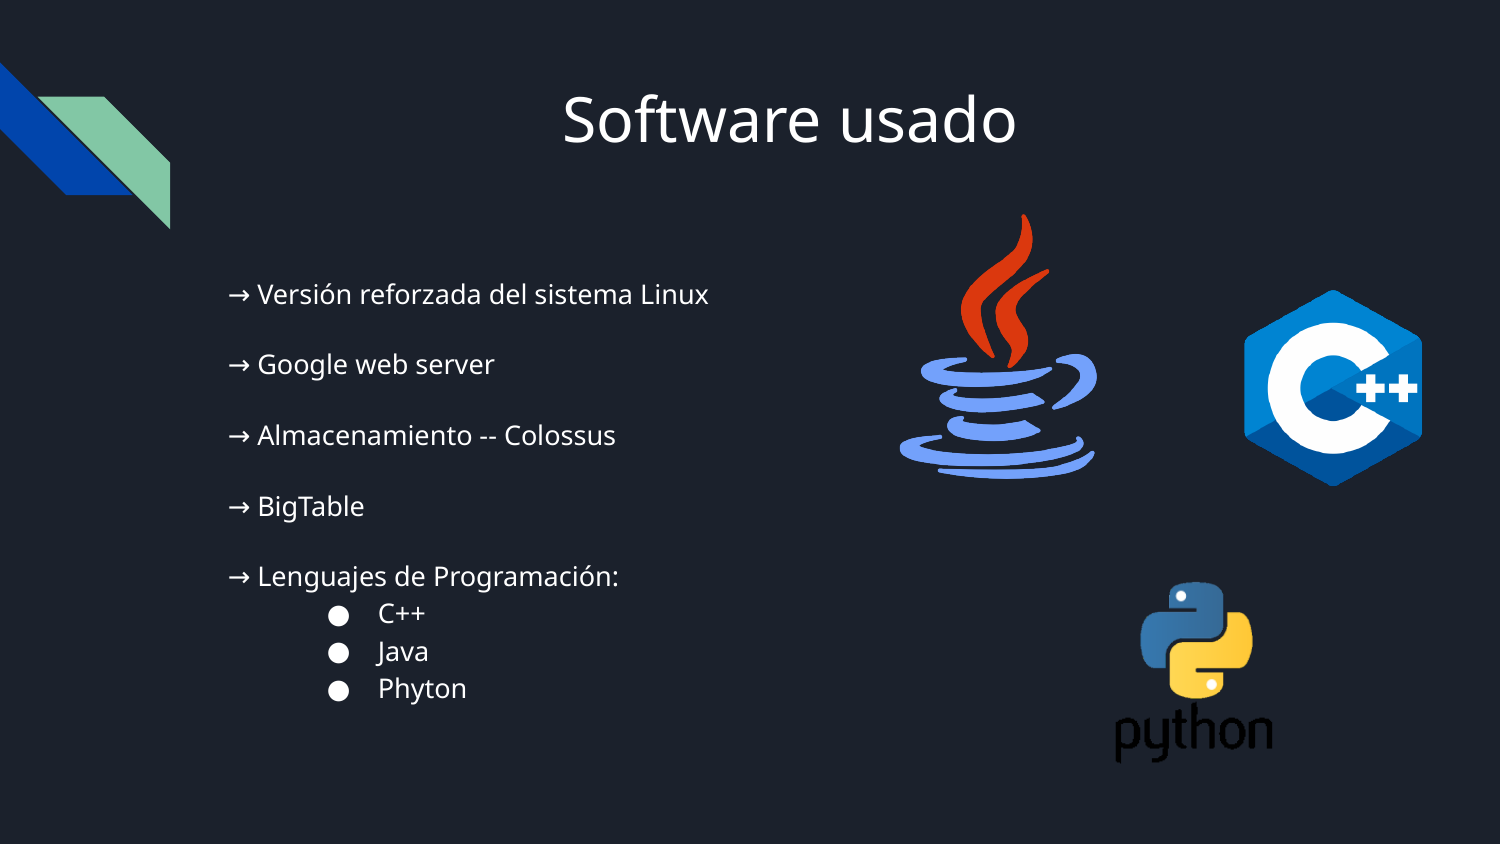

# Software usado
→ Versión reforzada del sistema Linux
→ Google web server
→ Almacenamiento -- Colossus
→ BigTable
→ Lenguajes de Programación:
C++
Java
Phyton